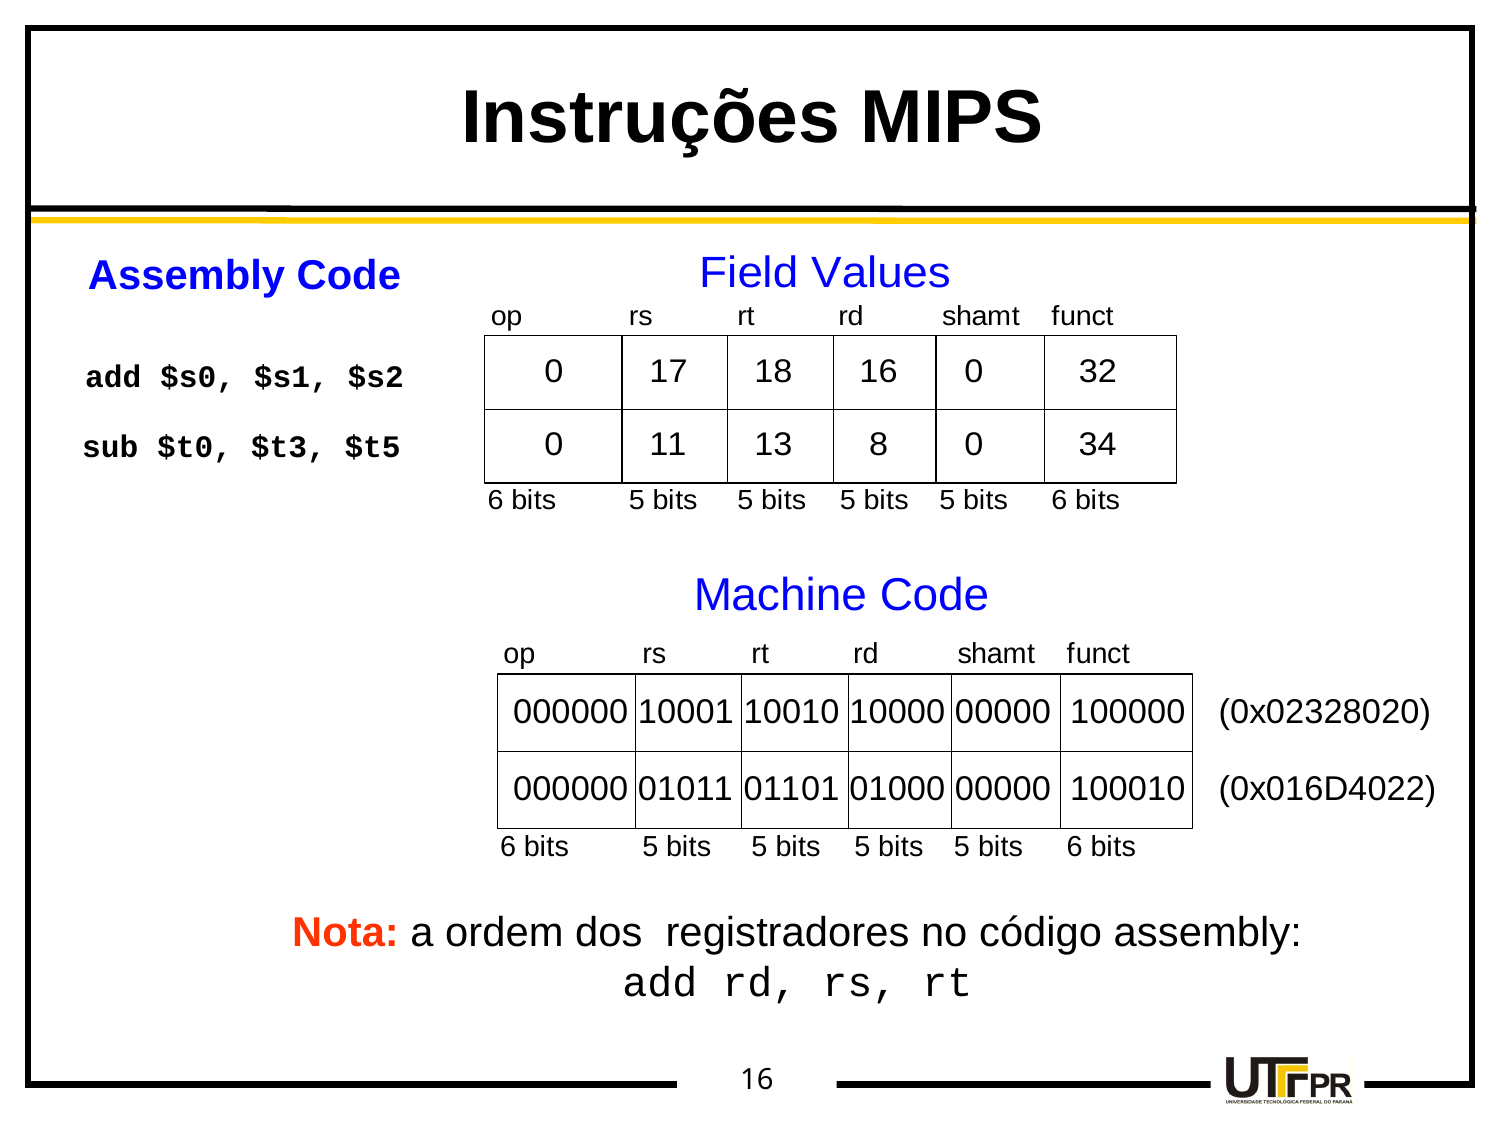

# Instruções MIPS
Assembly Code
add $s0, $s1, $s2
sub $t0, $t3, $t5
Nota: a ordem dos registradores no código assembly:
add rd, rs, rt